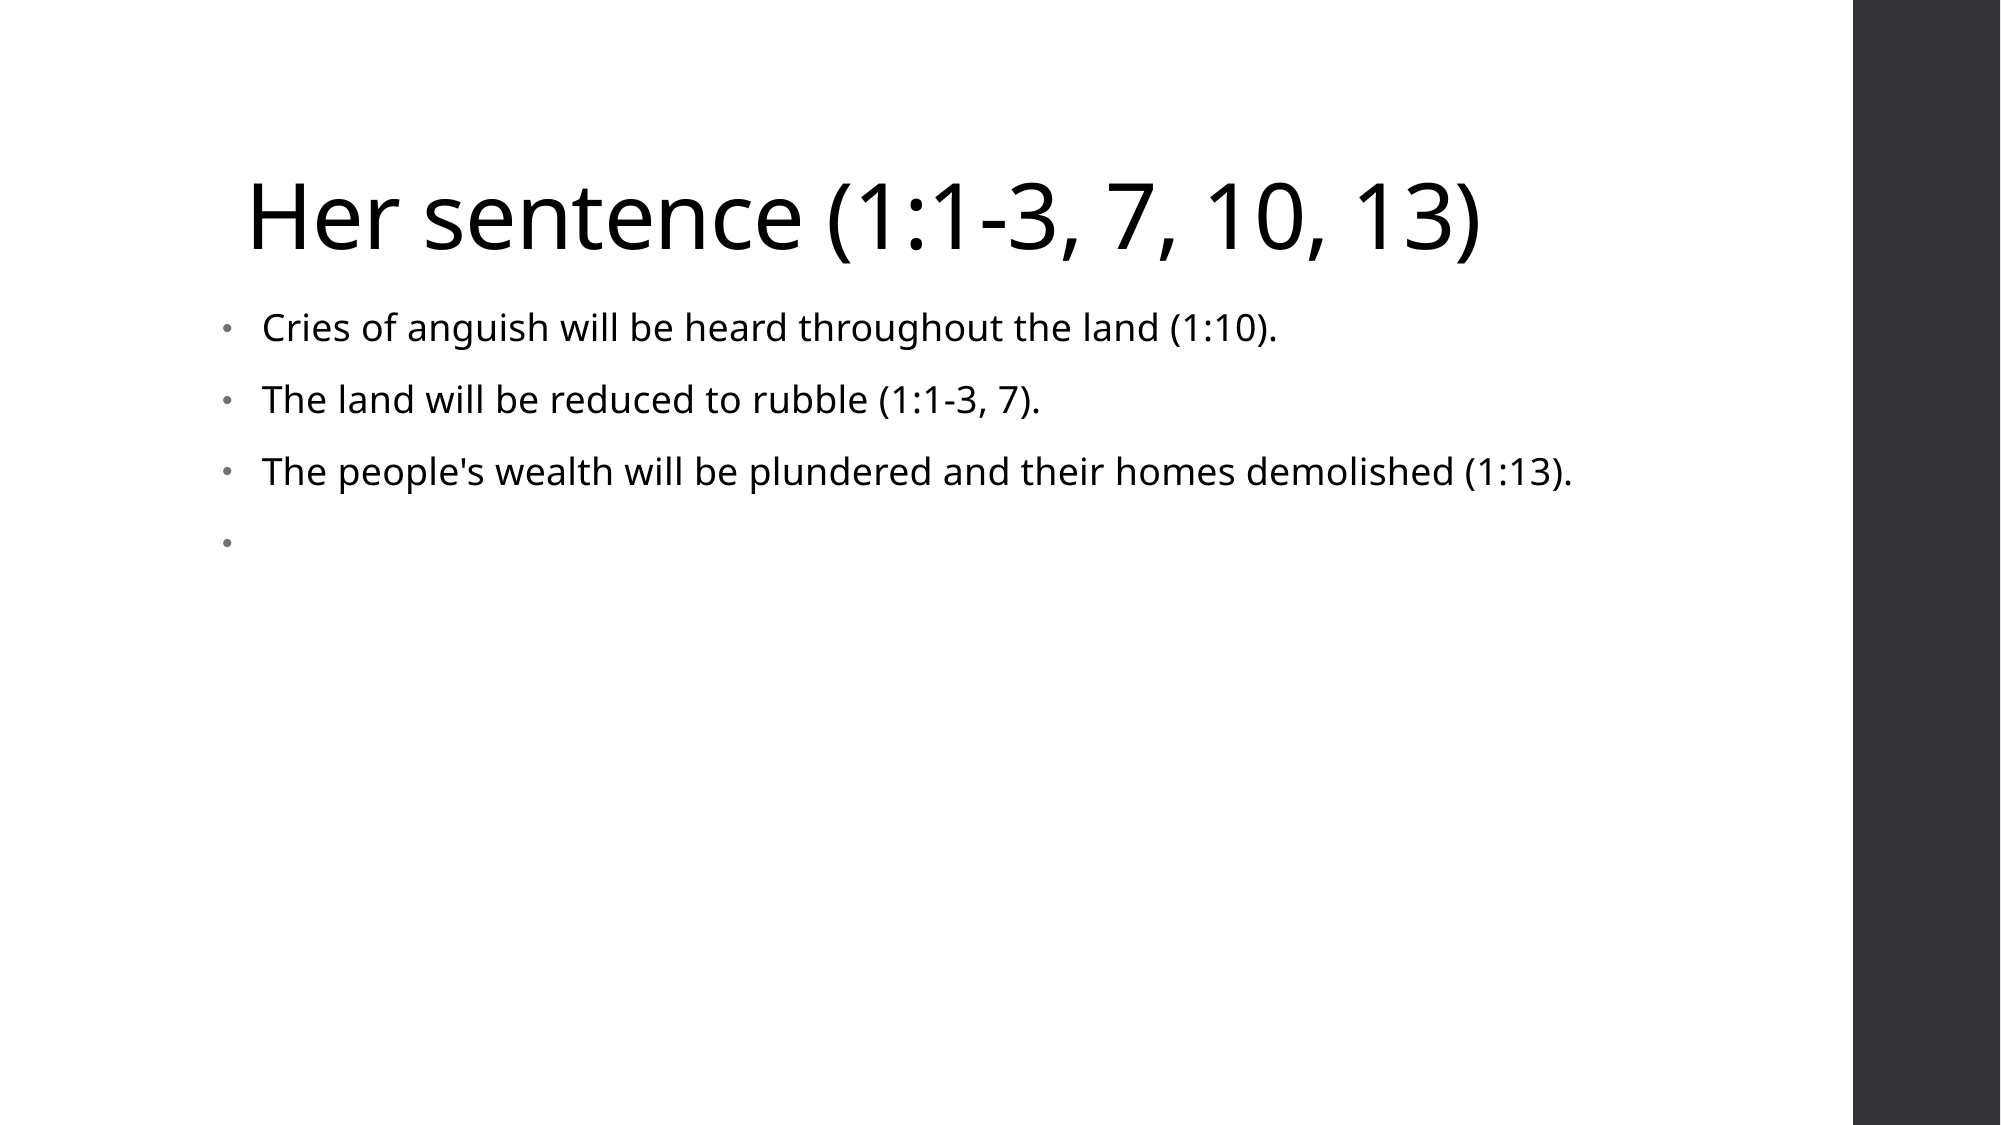

# Her sentence (1:1-3, 7, 10, 13)
 Cries of anguish will be heard throughout the land (1:10).
 The land will be reduced to rubble (1:1-3, 7).
 The people's wealth will be plundered and their homes demolished (1:13).